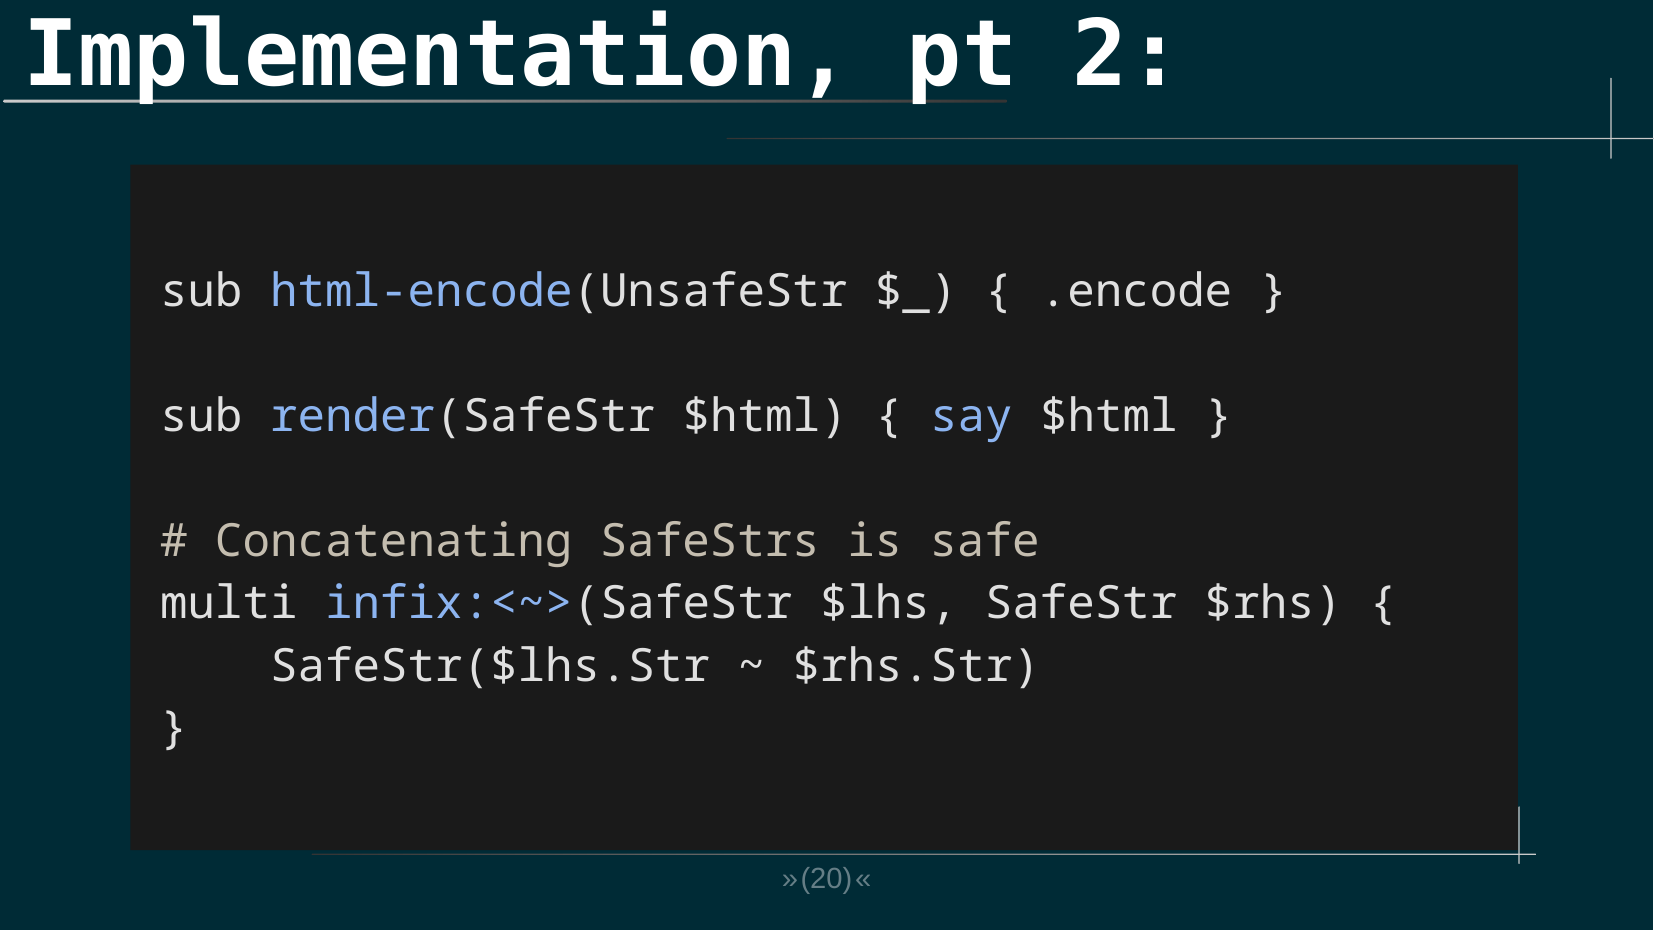

# Implementation, pt 2:
sub html-encode(UnsafeStr $_) { .encode }
sub render(SafeStr $html) { say $html }
# Concatenating SafeStrs is safe
multi infix:<~>(SafeStr $lhs, SafeStr $rhs) {
 SafeStr($lhs.Str ~ $rhs.Str)
}